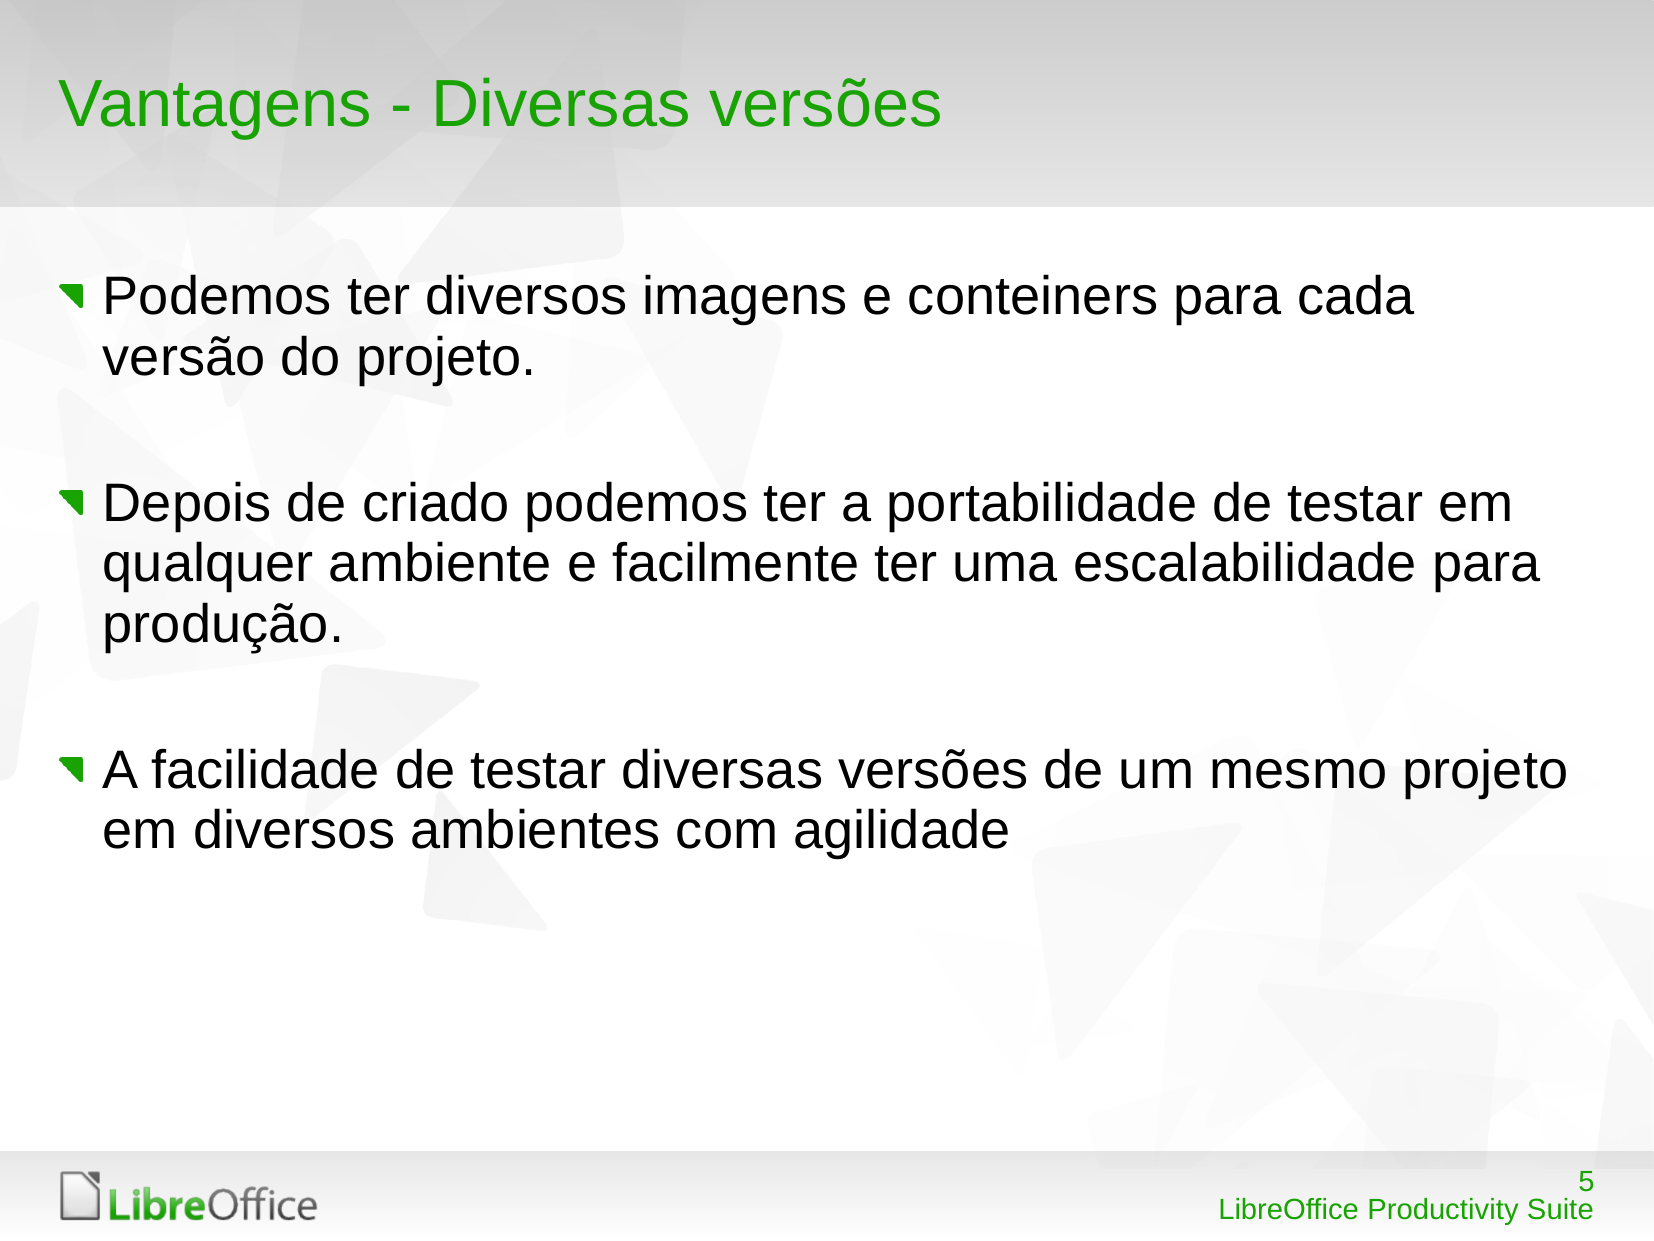

# Vantagens - Diversas versões
Podemos ter diversos imagens e conteiners para cada versão do projeto.
Depois de criado podemos ter a portabilidade de testar em qualquer ambiente e facilmente ter uma escalabilidade para produção.
A facilidade de testar diversas versões de um mesmo projeto em diversos ambientes com agilidade
5
LibreOffice Productivity Suite